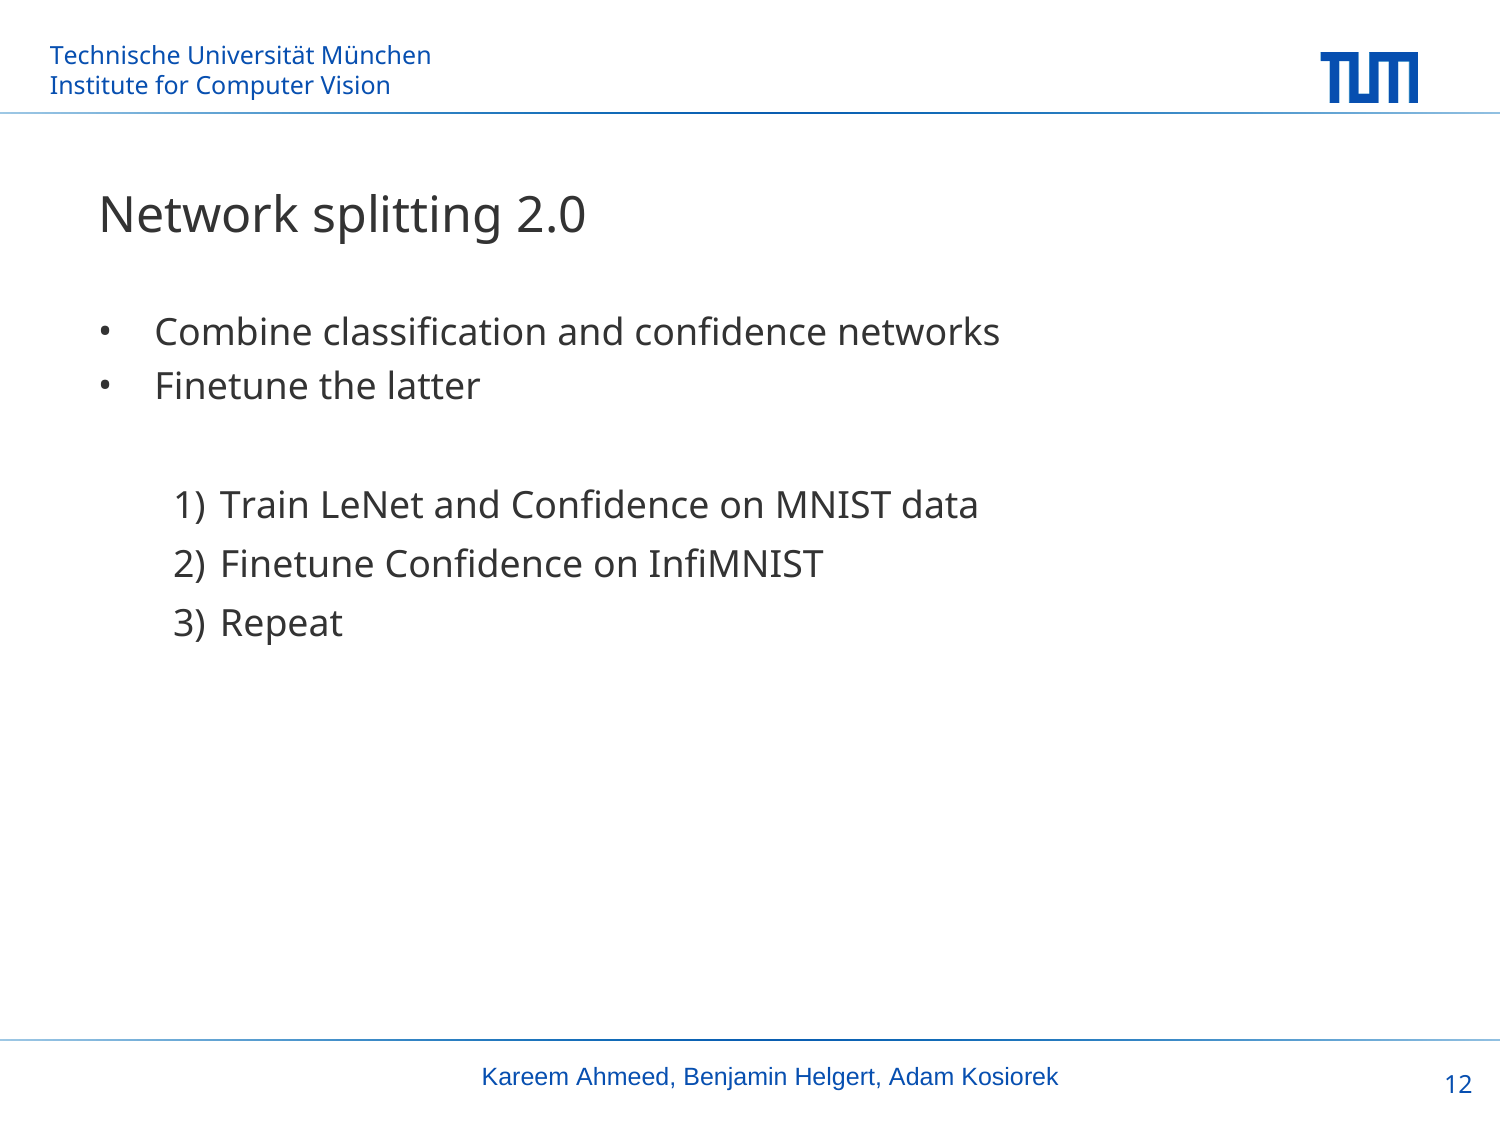

# Network splitting 2.0
Combine classification and confidence networks
Finetune the latter
Train LeNet and Confidence on MNIST data
Finetune Confidence on InfiMNIST
Repeat
Kareem Ahmeed, Benjamin Helgert, Adam Kosiorek